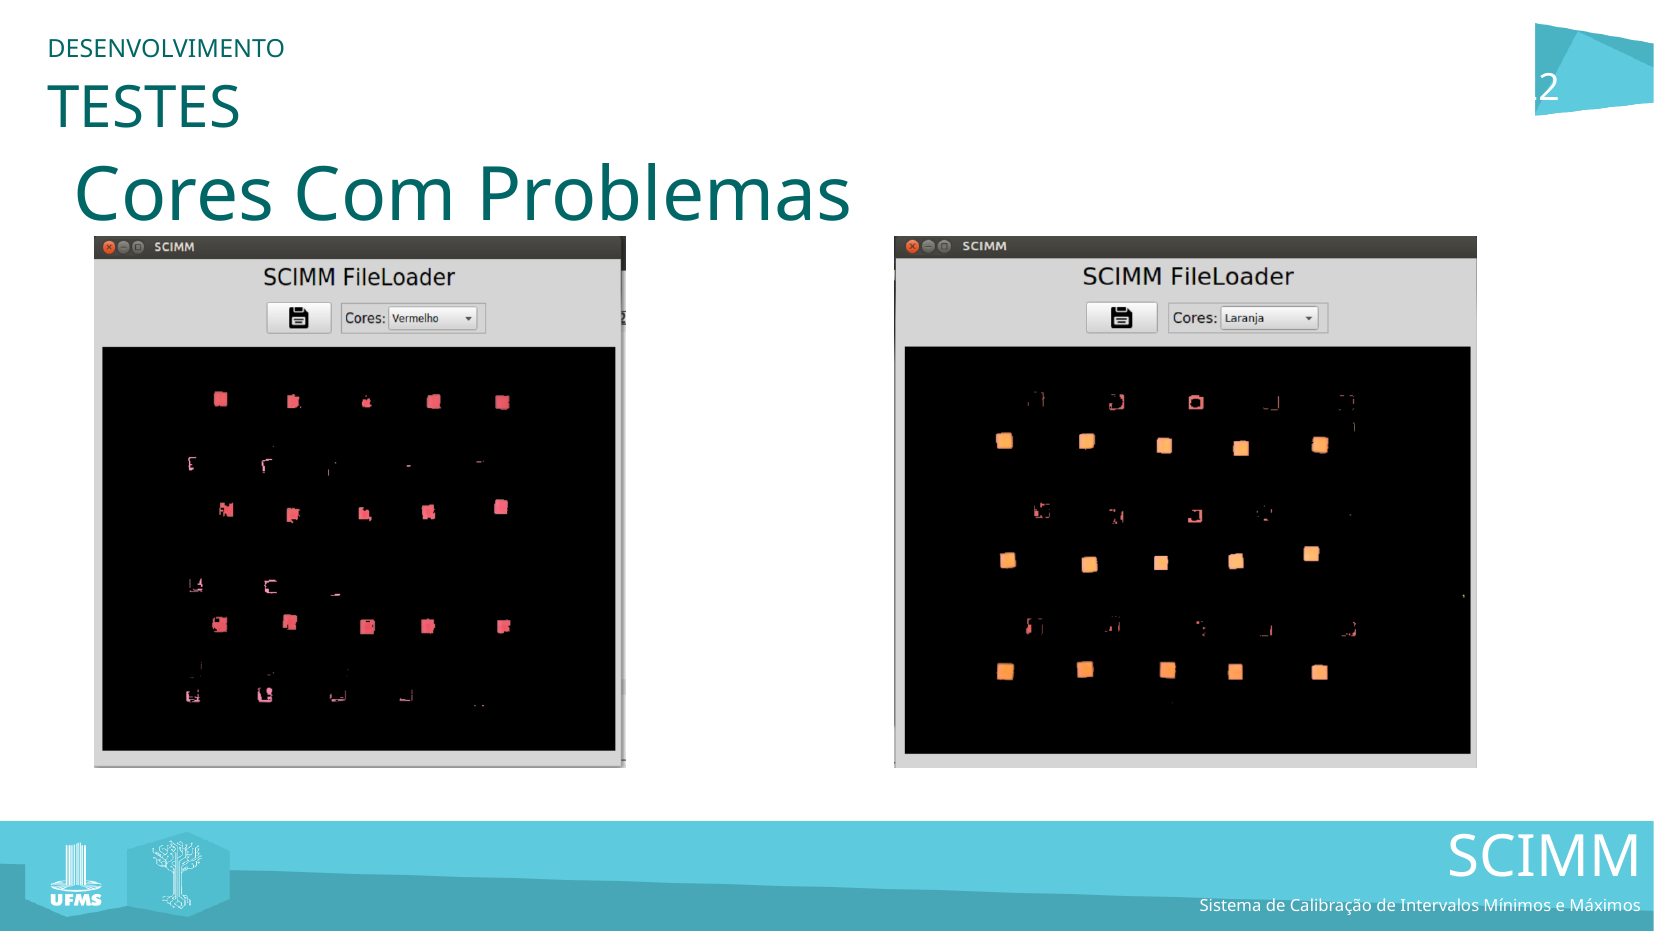

DESENVOLVIMENTO
TESTES
Cores Com Problemas
# SCIMM Sistema de Calibração de Intervalos Mínimos e Máximos